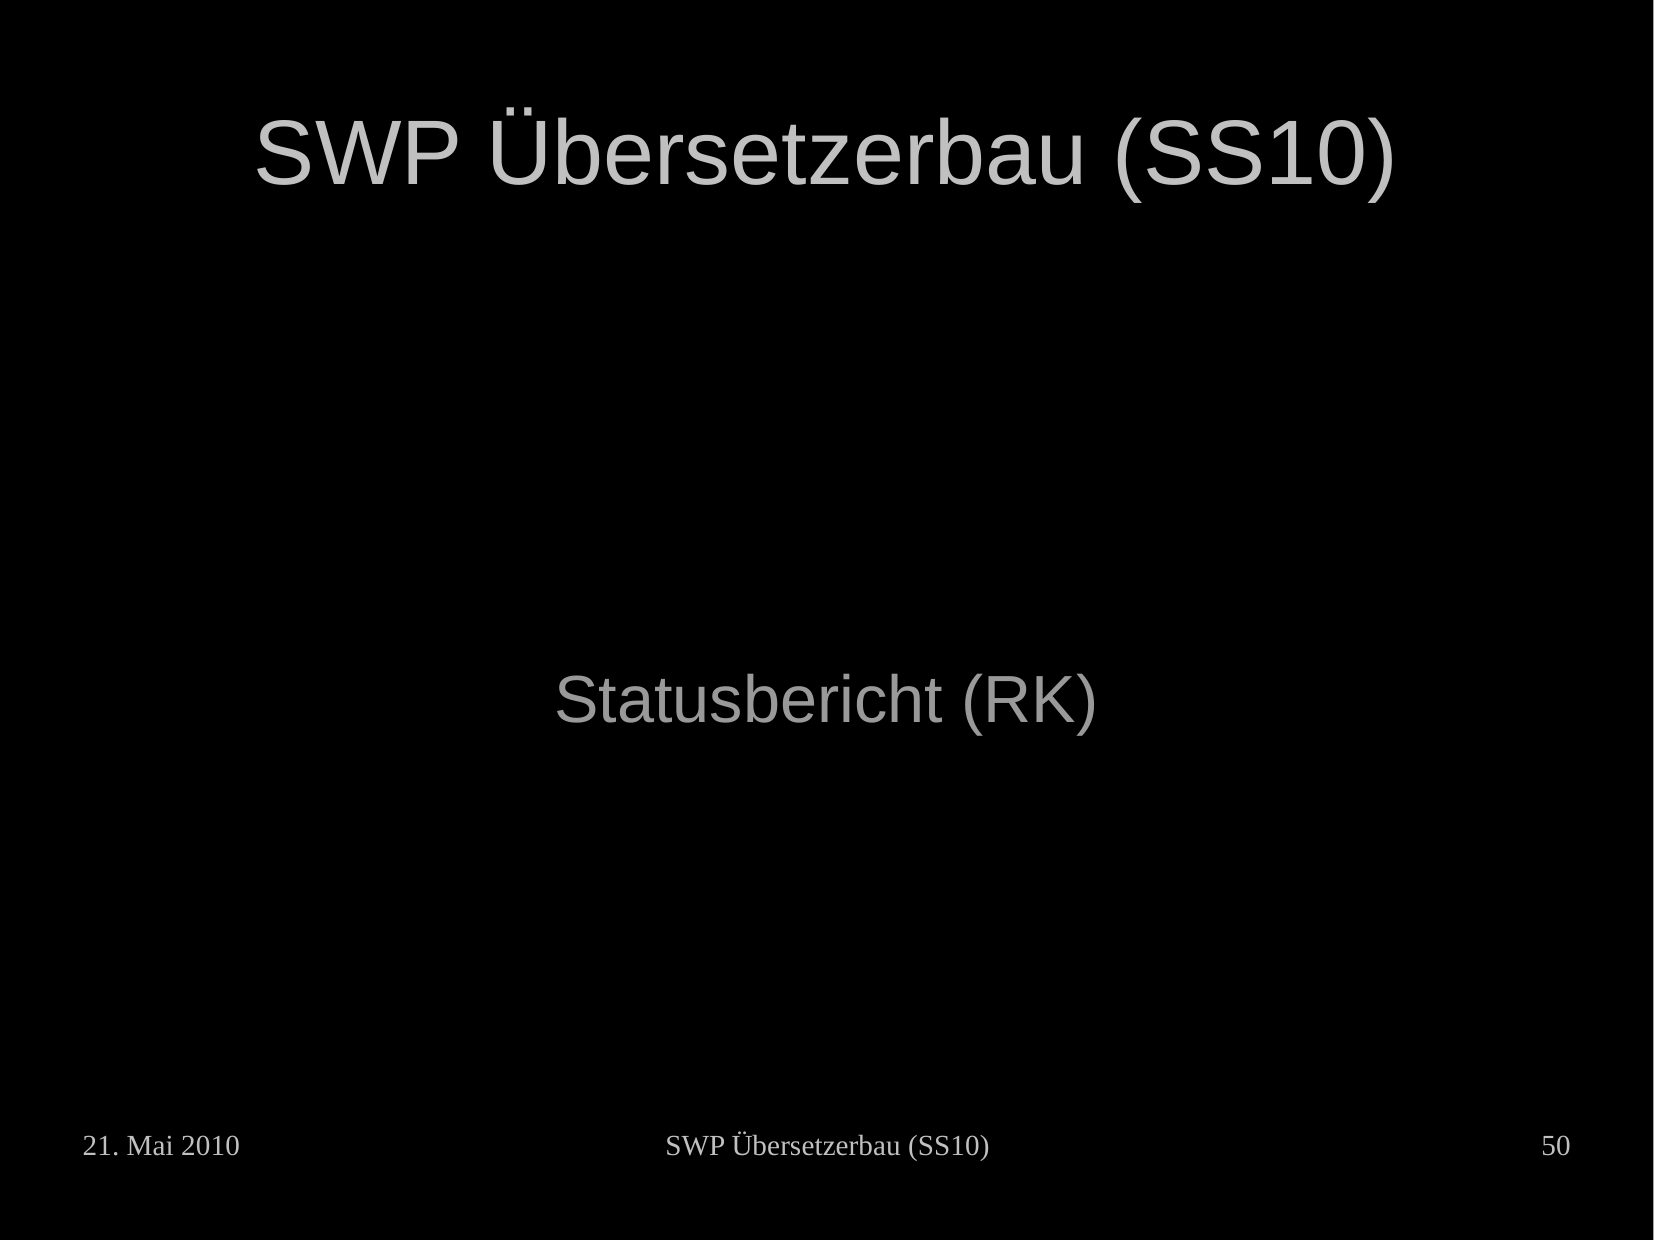

# SWP Übersetzerbau (SS10)
Statusbericht (RK)
50